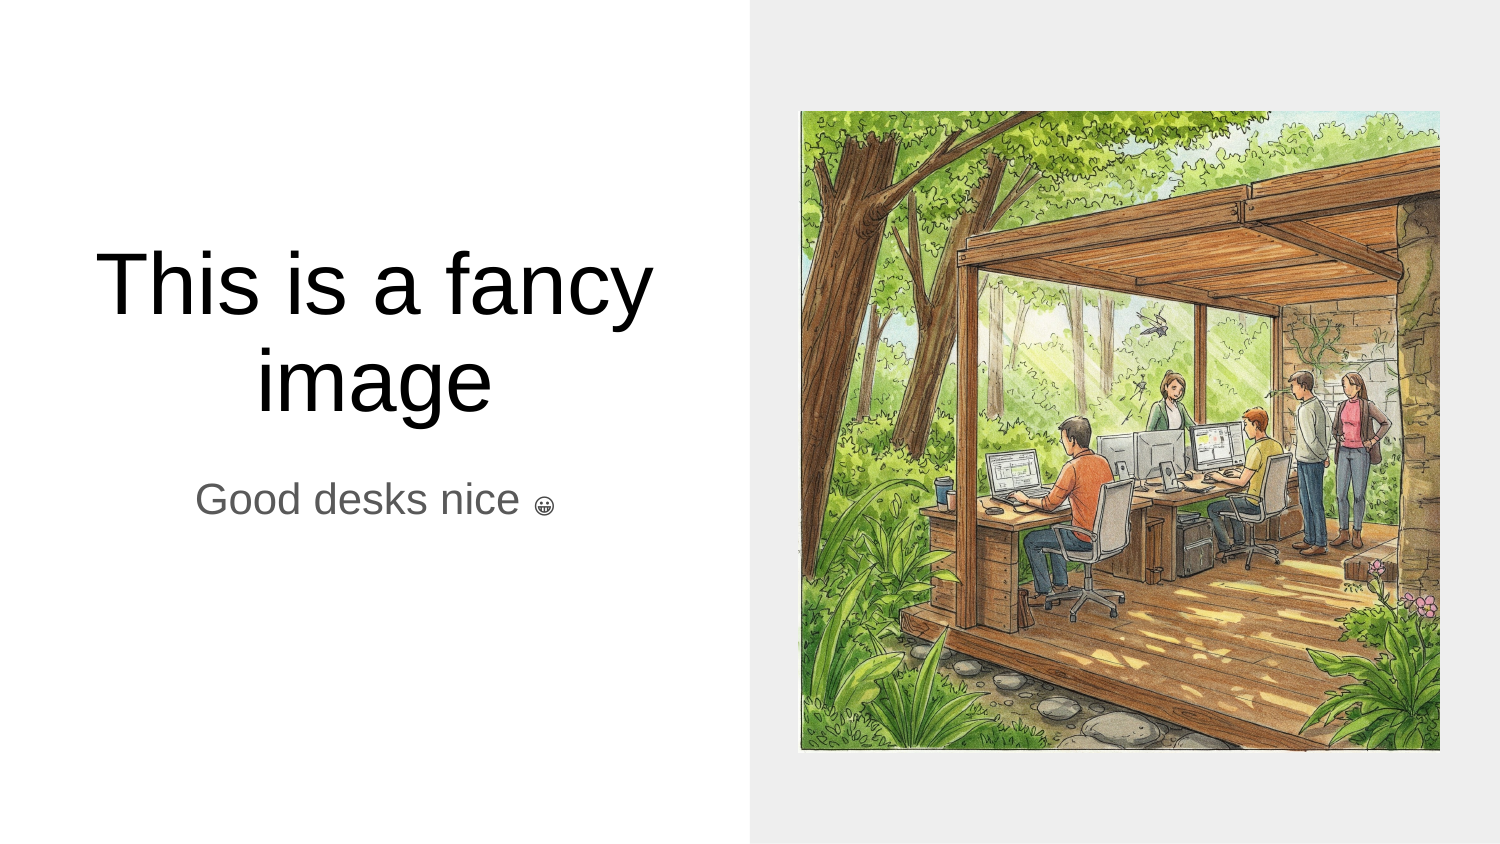

# This is a fancy image
Good desks nice 😀